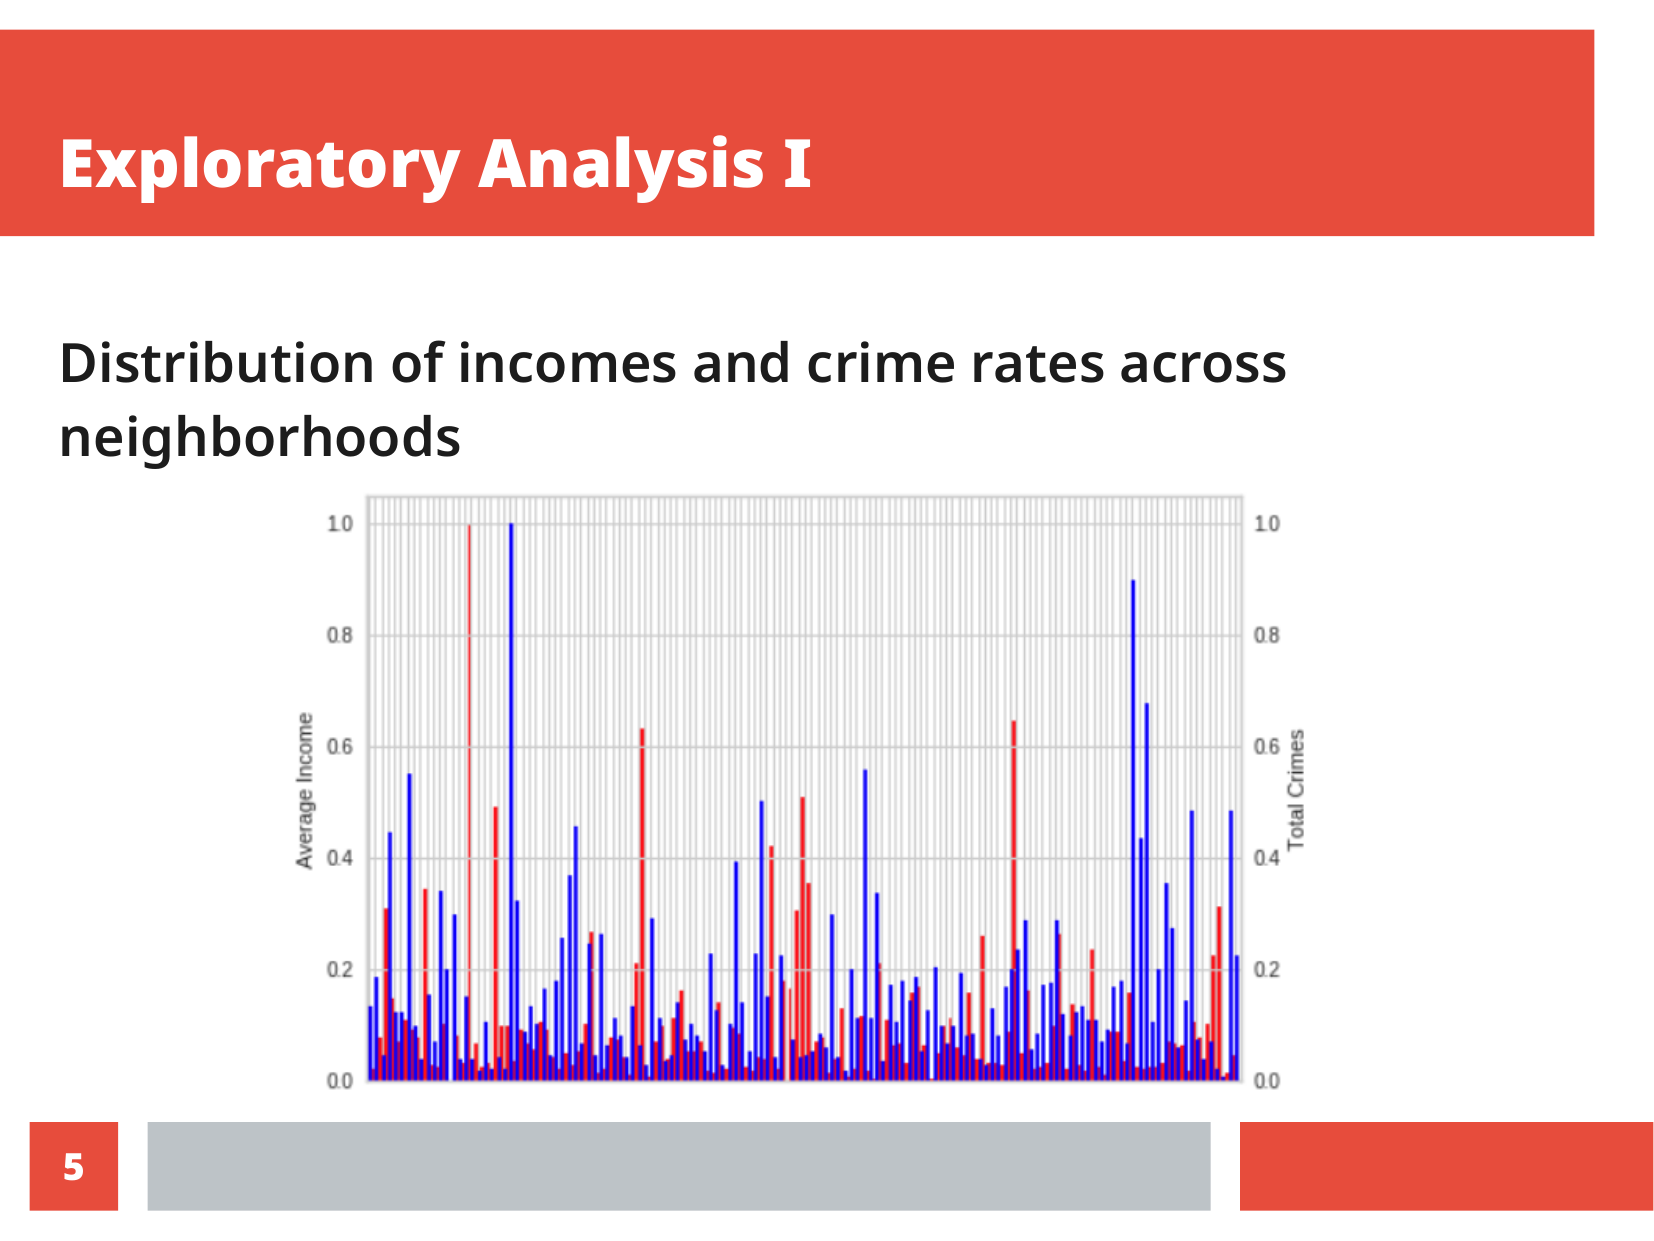

# Exploratory Analysis I
Distribution of incomes and crime rates across neighborhoods
5